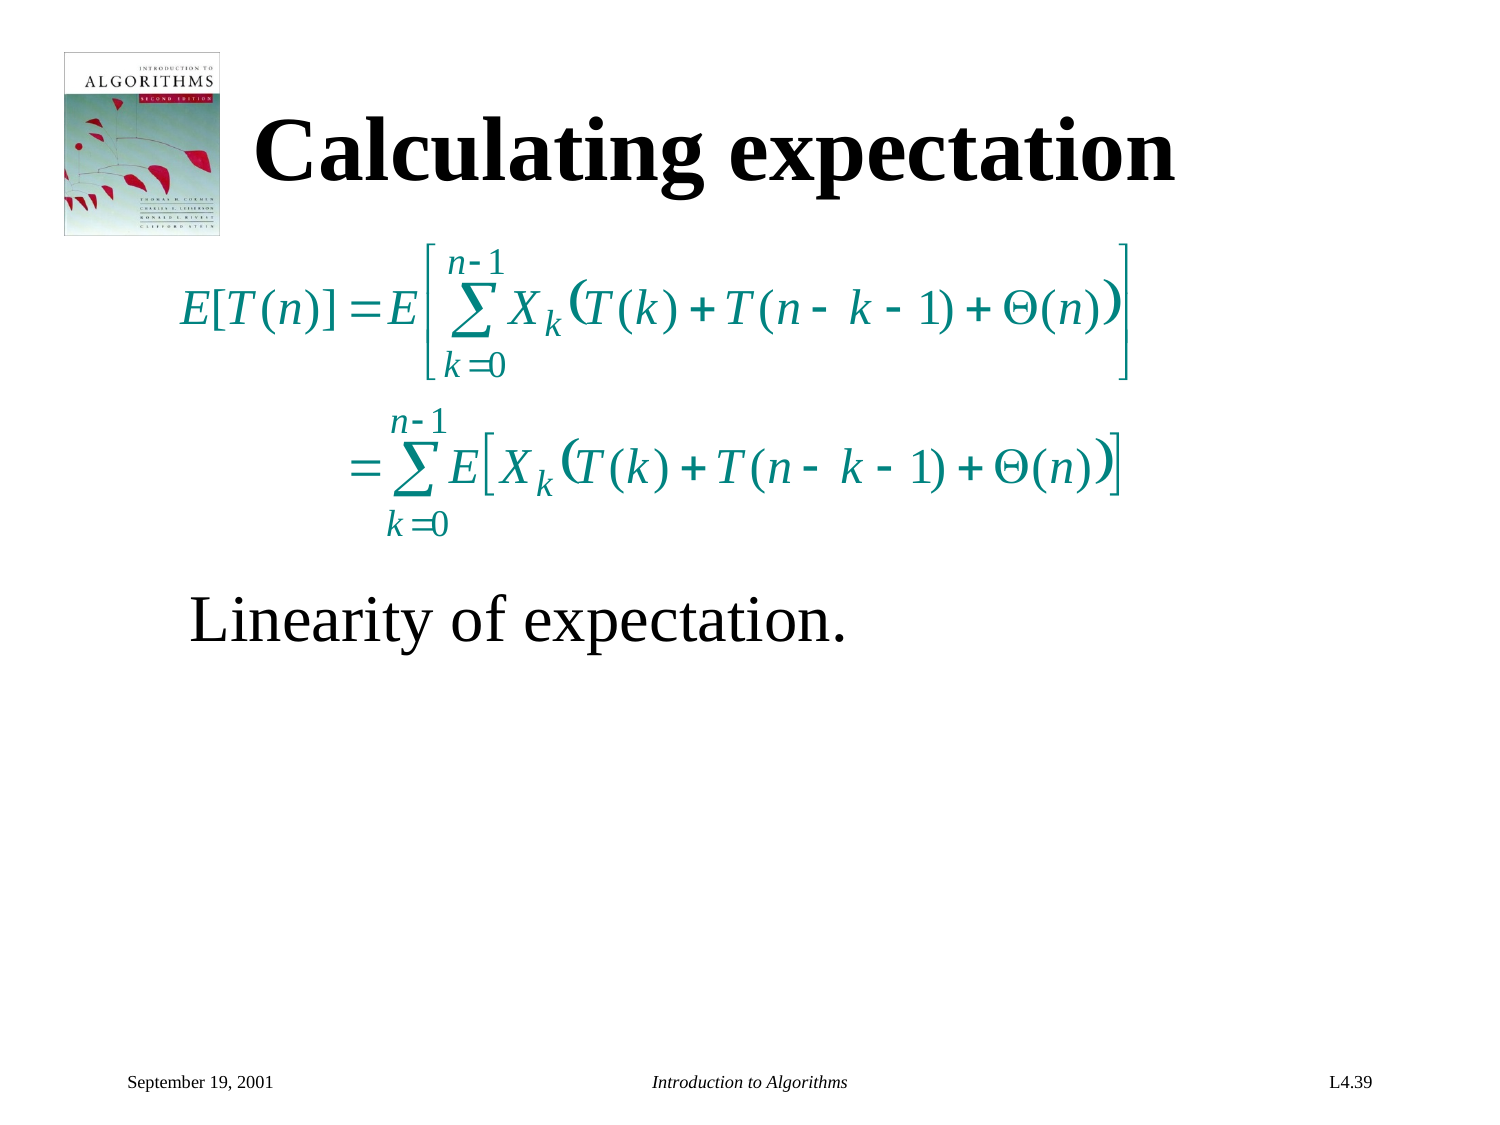

# Calculating expectation
Linearity of expectation.
September 19, 2001
Introduction to Algorithms
L4.